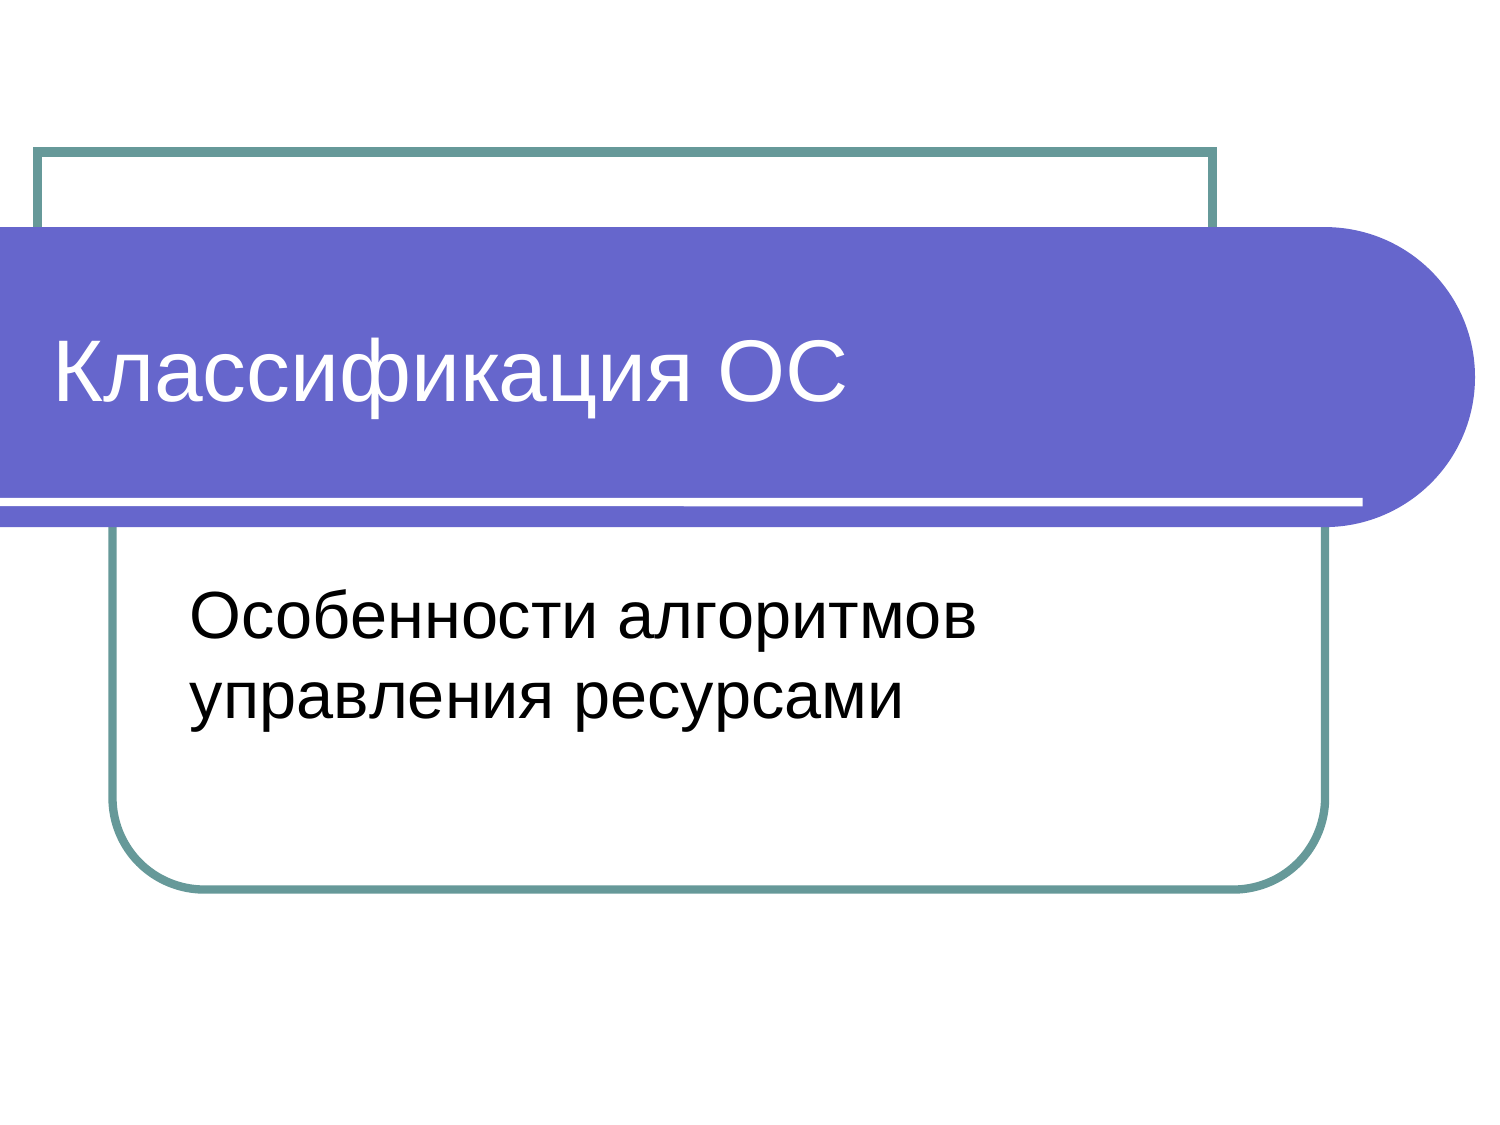

# Классификация ОС
Особенности алгоритмов управления ресурсами